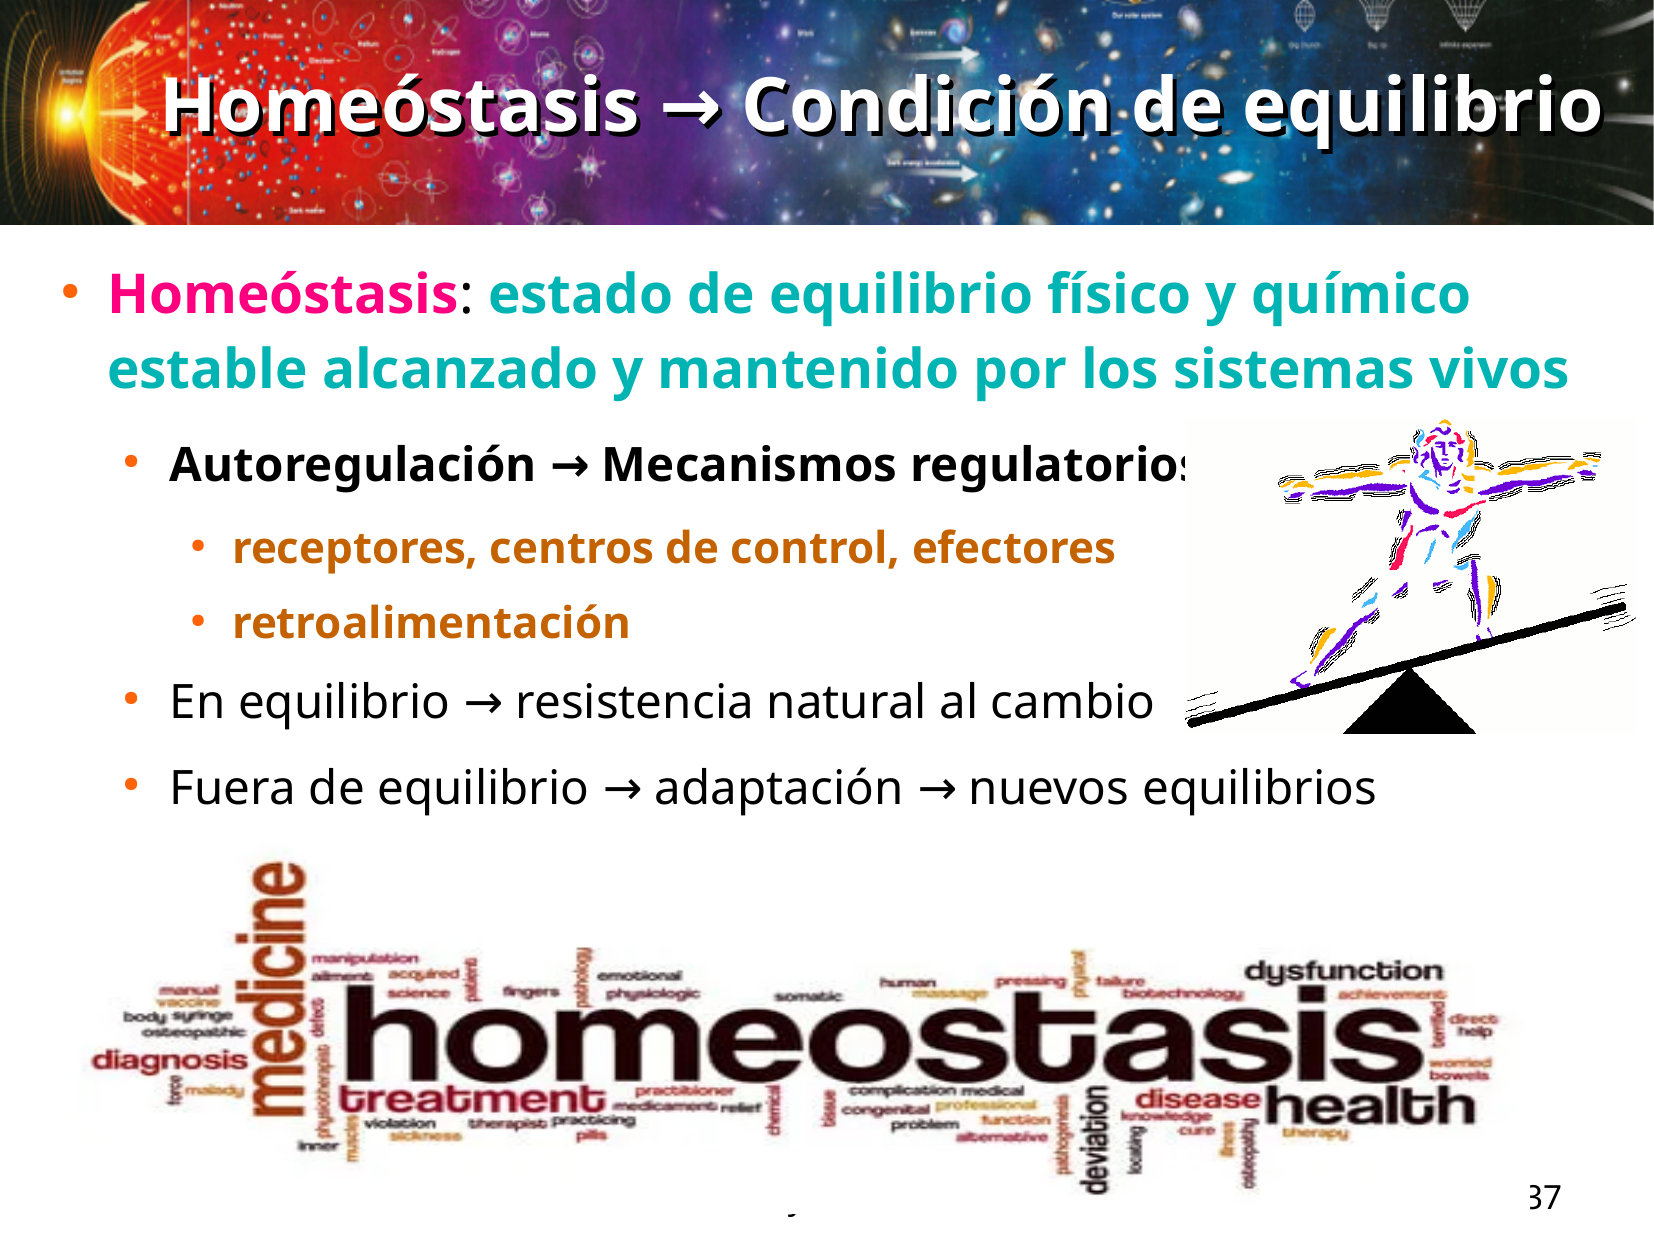

# Homeóstasis → Condición de equilibrio
Homeóstasis: estado de equilibrio físico y químico estable alcanzado y mantenido por los sistemas vivos
Autoregulación → Mecanismos regulatorios
receptores, centros de control, efectores
retroalimentación
En equilibrio → resistencia natural al cambio
Fuera de equilibrio → adaptación → nuevos equilibrios
H. Asorey - Física IV B
18